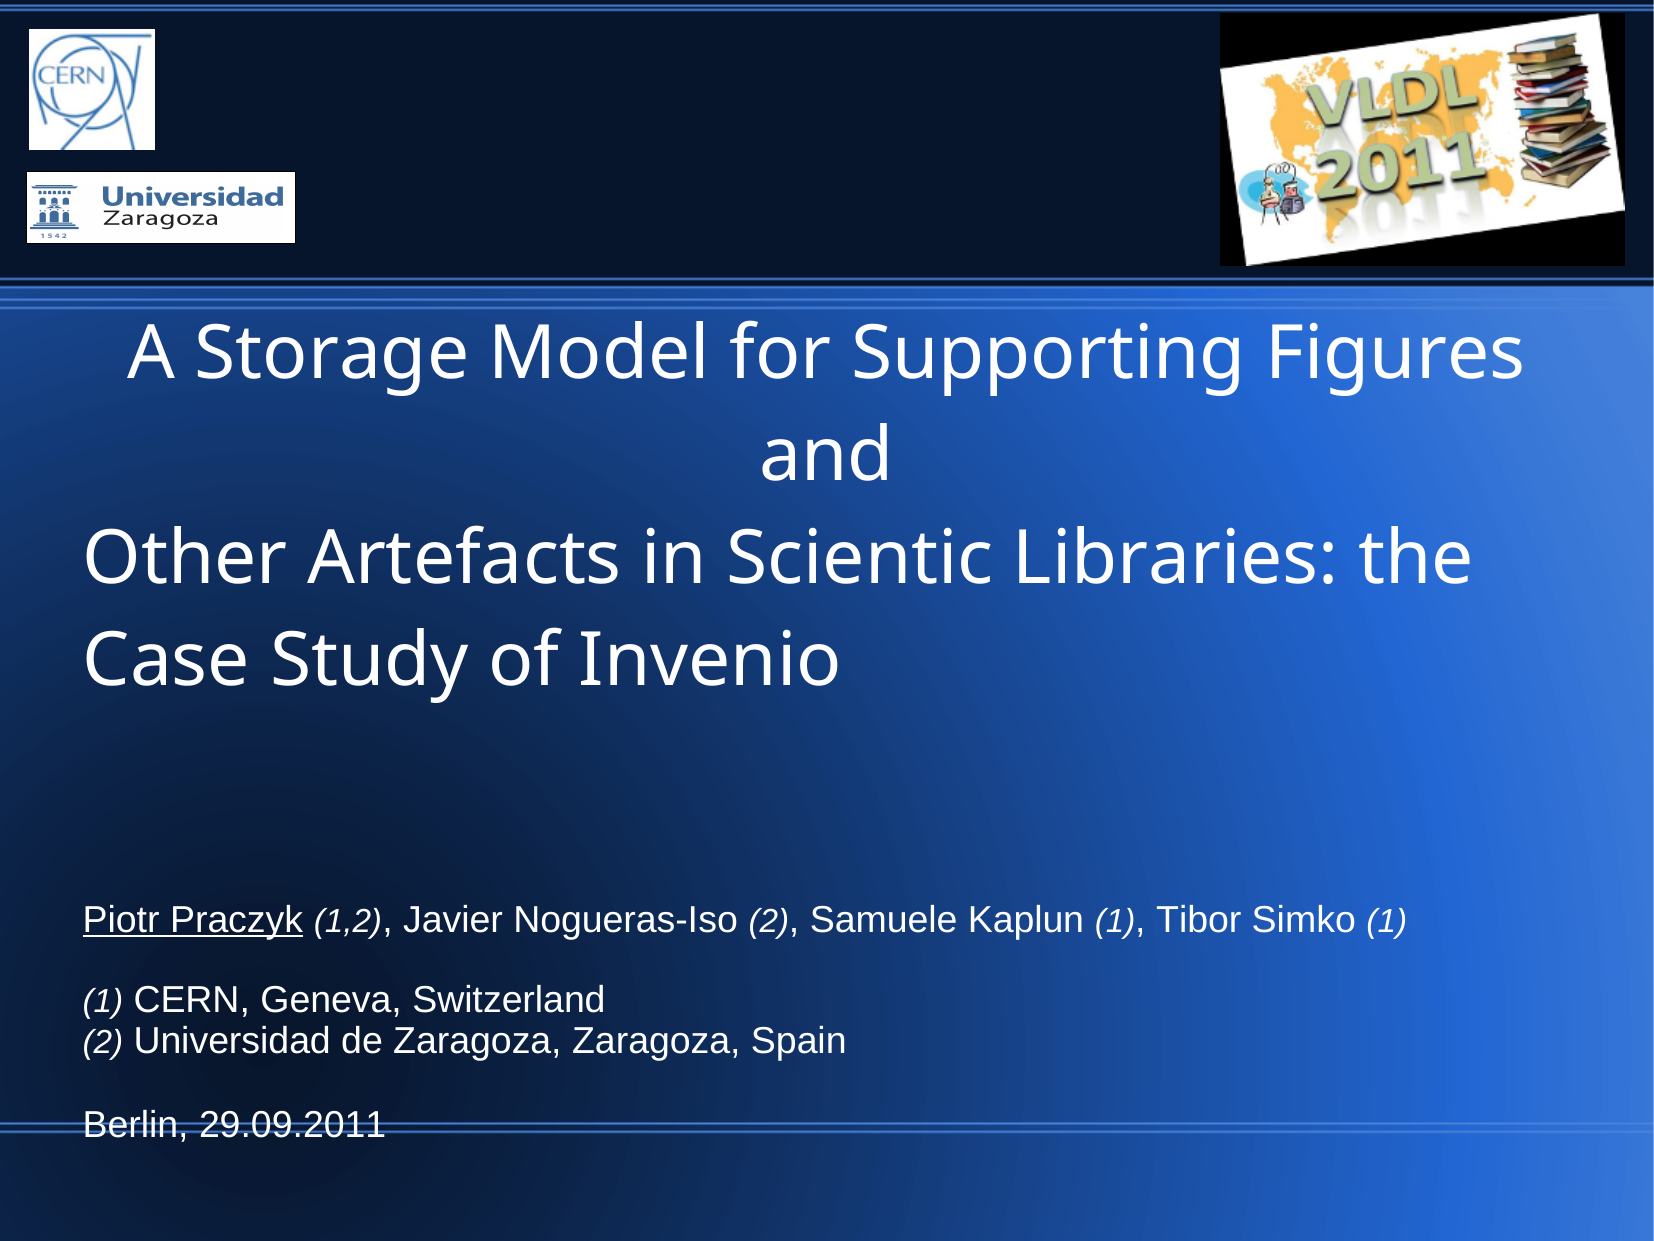

# A Storage Model for Supporting Figures and
Other Artefacts in Scientic Libraries: the Case Study of Invenio
Piotr Praczyk (1,2), Javier Nogueras-Iso (2), Samuele Kaplun (1), Tibor Simko (1)
(1) CERN, Geneva, Switzerland
(2) Universidad de Zaragoza, Zaragoza, Spain
Berlin, 29.09.2011